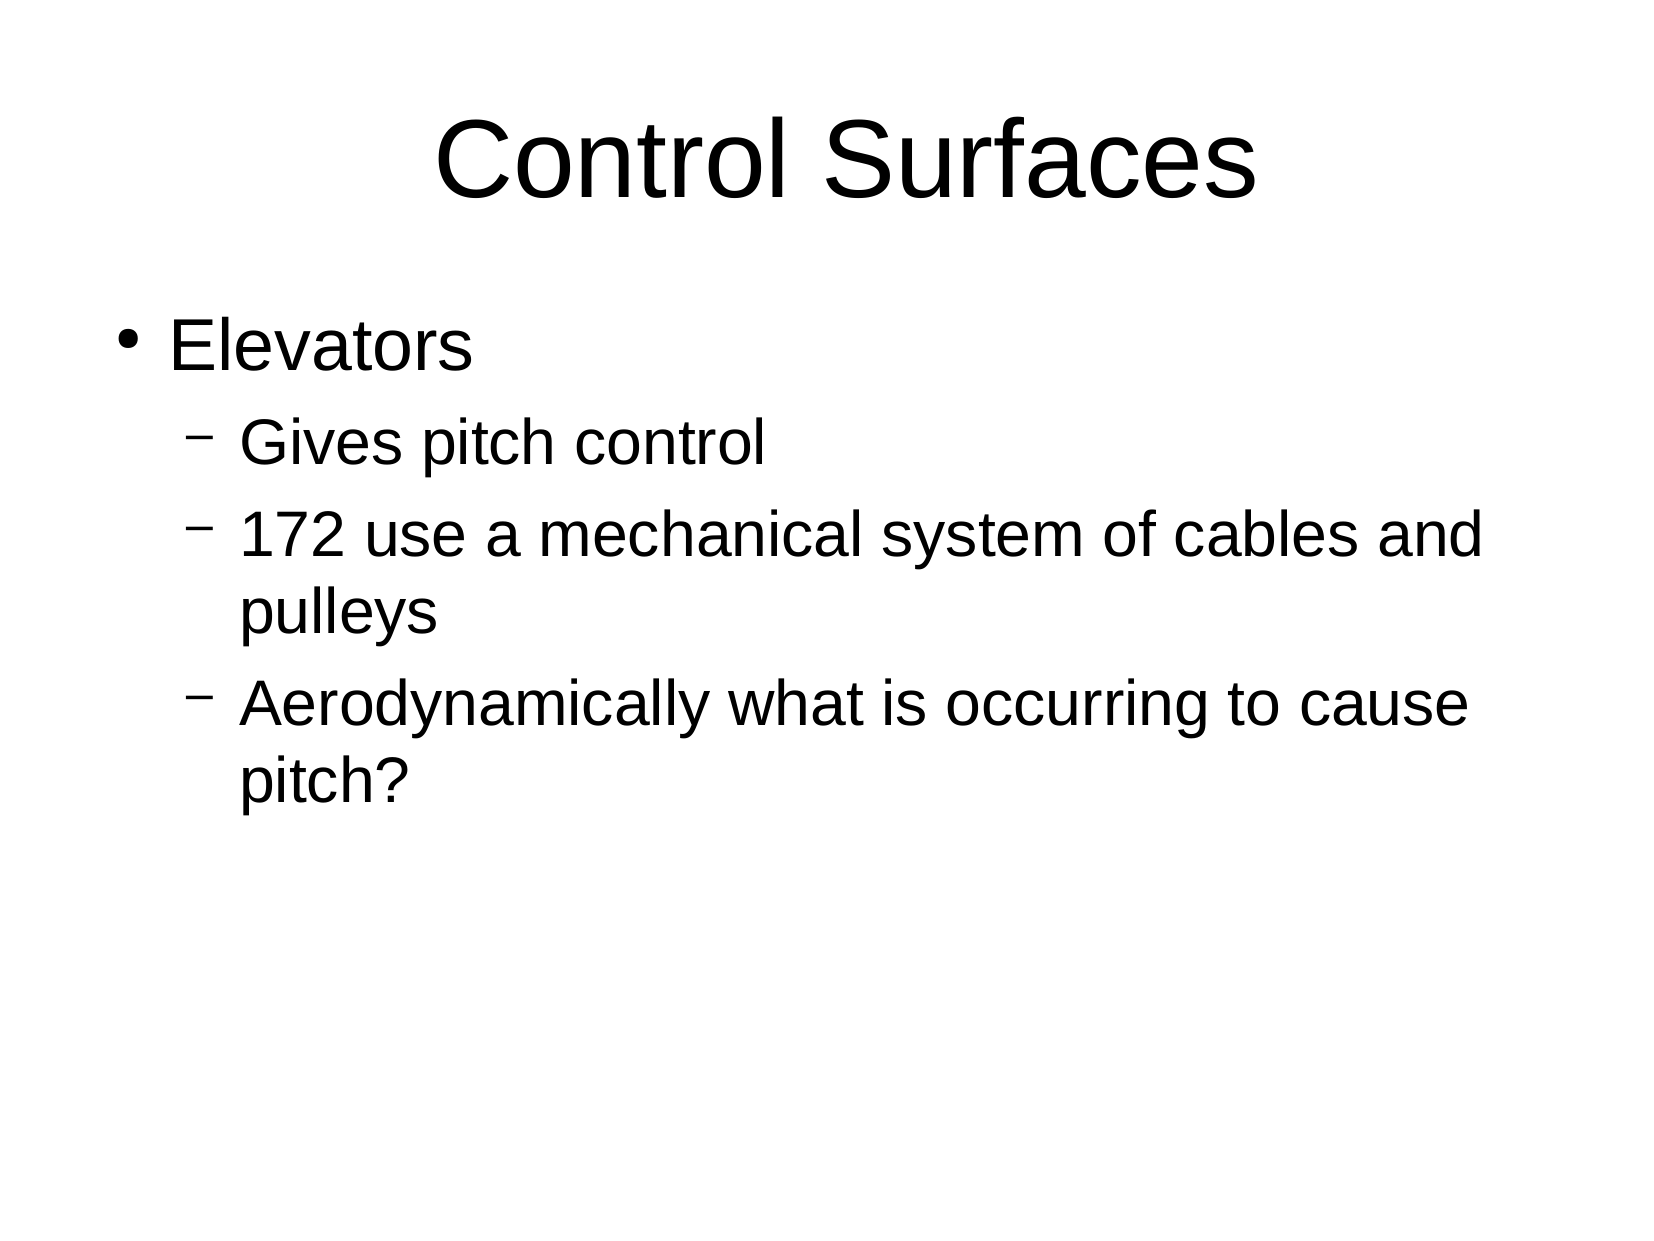

# Control Surfaces
Elevators
Gives pitch control
172 use a mechanical system of cables and pulleys
Aerodynamically what is occurring to cause pitch?